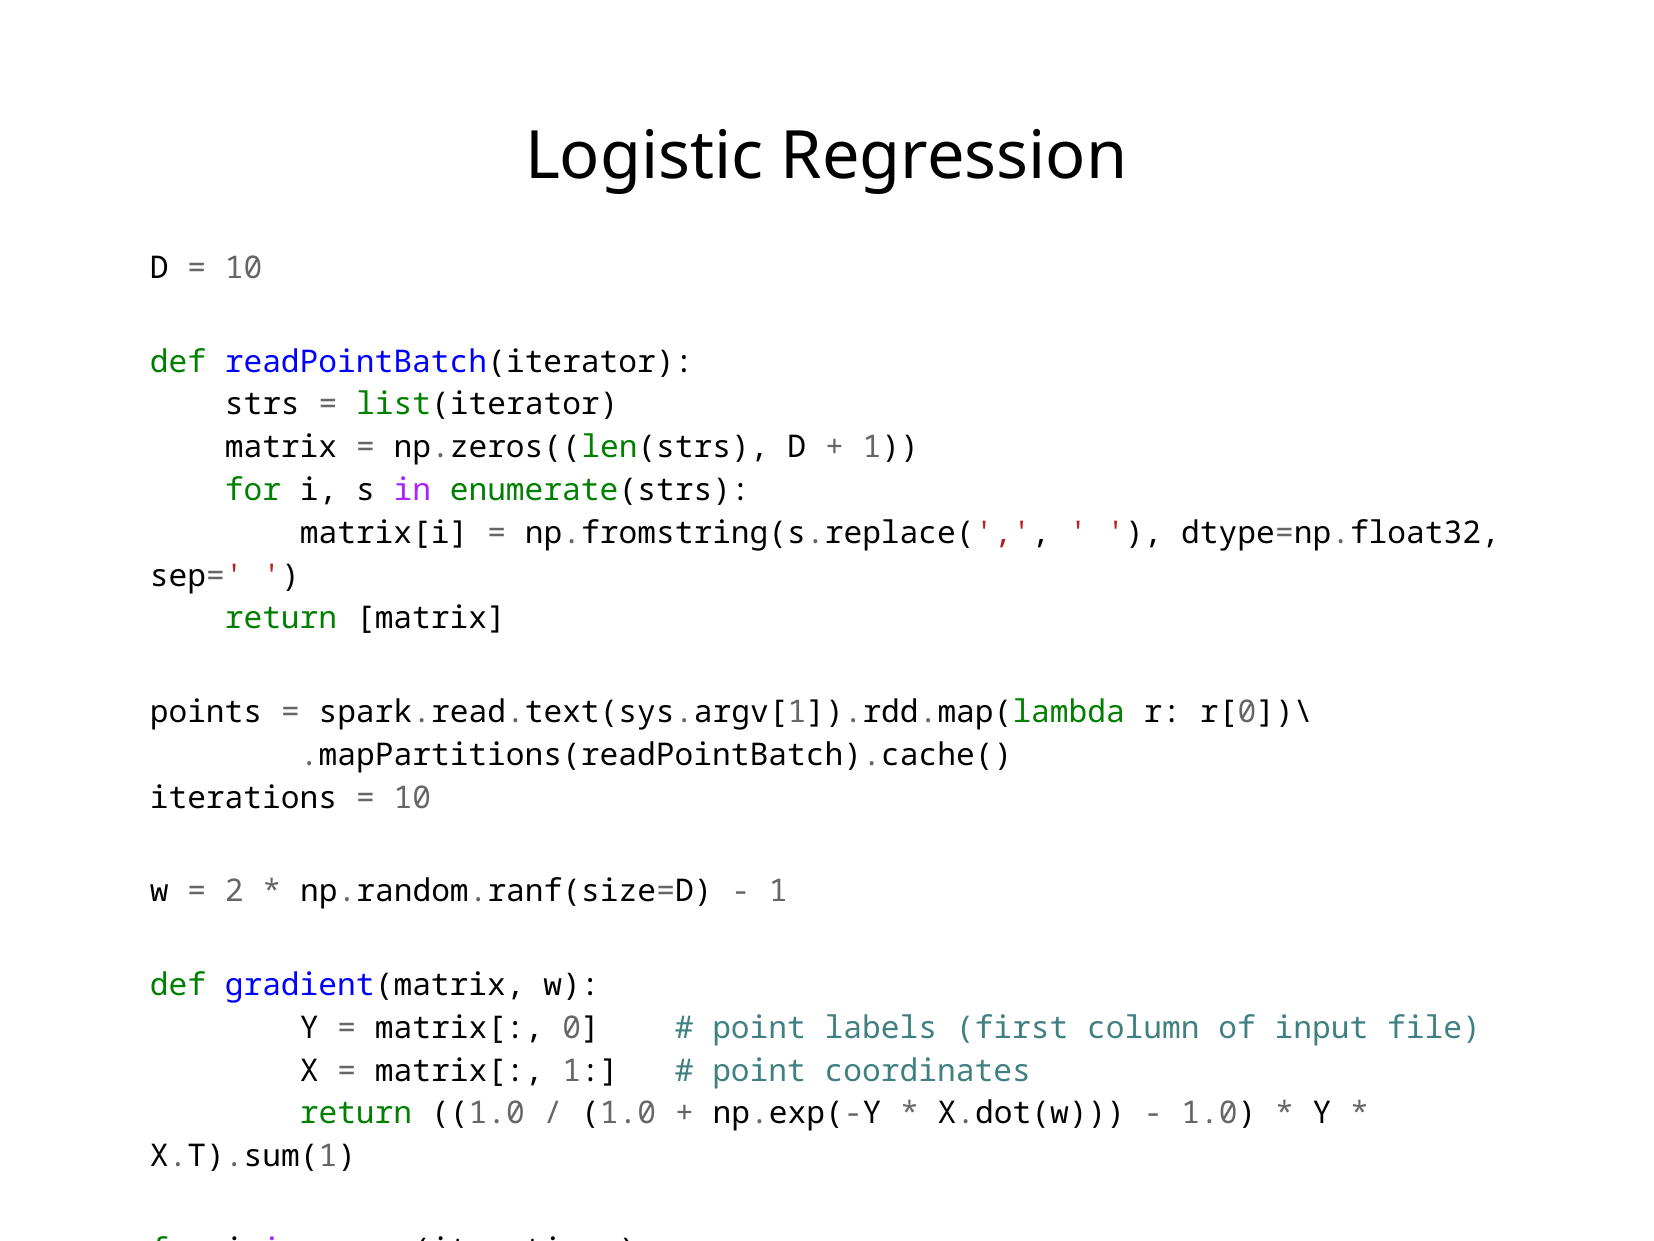

# Logistic Regression
D = 10
def readPointBatch(iterator):
 strs = list(iterator)
 matrix = np.zeros((len(strs), D + 1))
 for i, s in enumerate(strs):
 matrix[i] = np.fromstring(s.replace(',', ' '), dtype=np.float32, sep=' ')
 return [matrix]
points = spark.read.text(sys.argv[1]).rdd.map(lambda r: r[0])\
 .mapPartitions(readPointBatch).cache()
iterations = 10
w = 2 * np.random.ranf(size=D) - 1
def gradient(matrix, w):
 Y = matrix[:, 0] # point labels (first column of input file)
 X = matrix[:, 1:] # point coordinates
 return ((1.0 / (1.0 + np.exp(-Y * X.dot(w))) - 1.0) * Y * X.T).sum(1)
for i in range(iterations):
 print("On iteration %i" % (i + 1))
 w -= points.map(lambda m: gradient(m, w)).reduce(add)